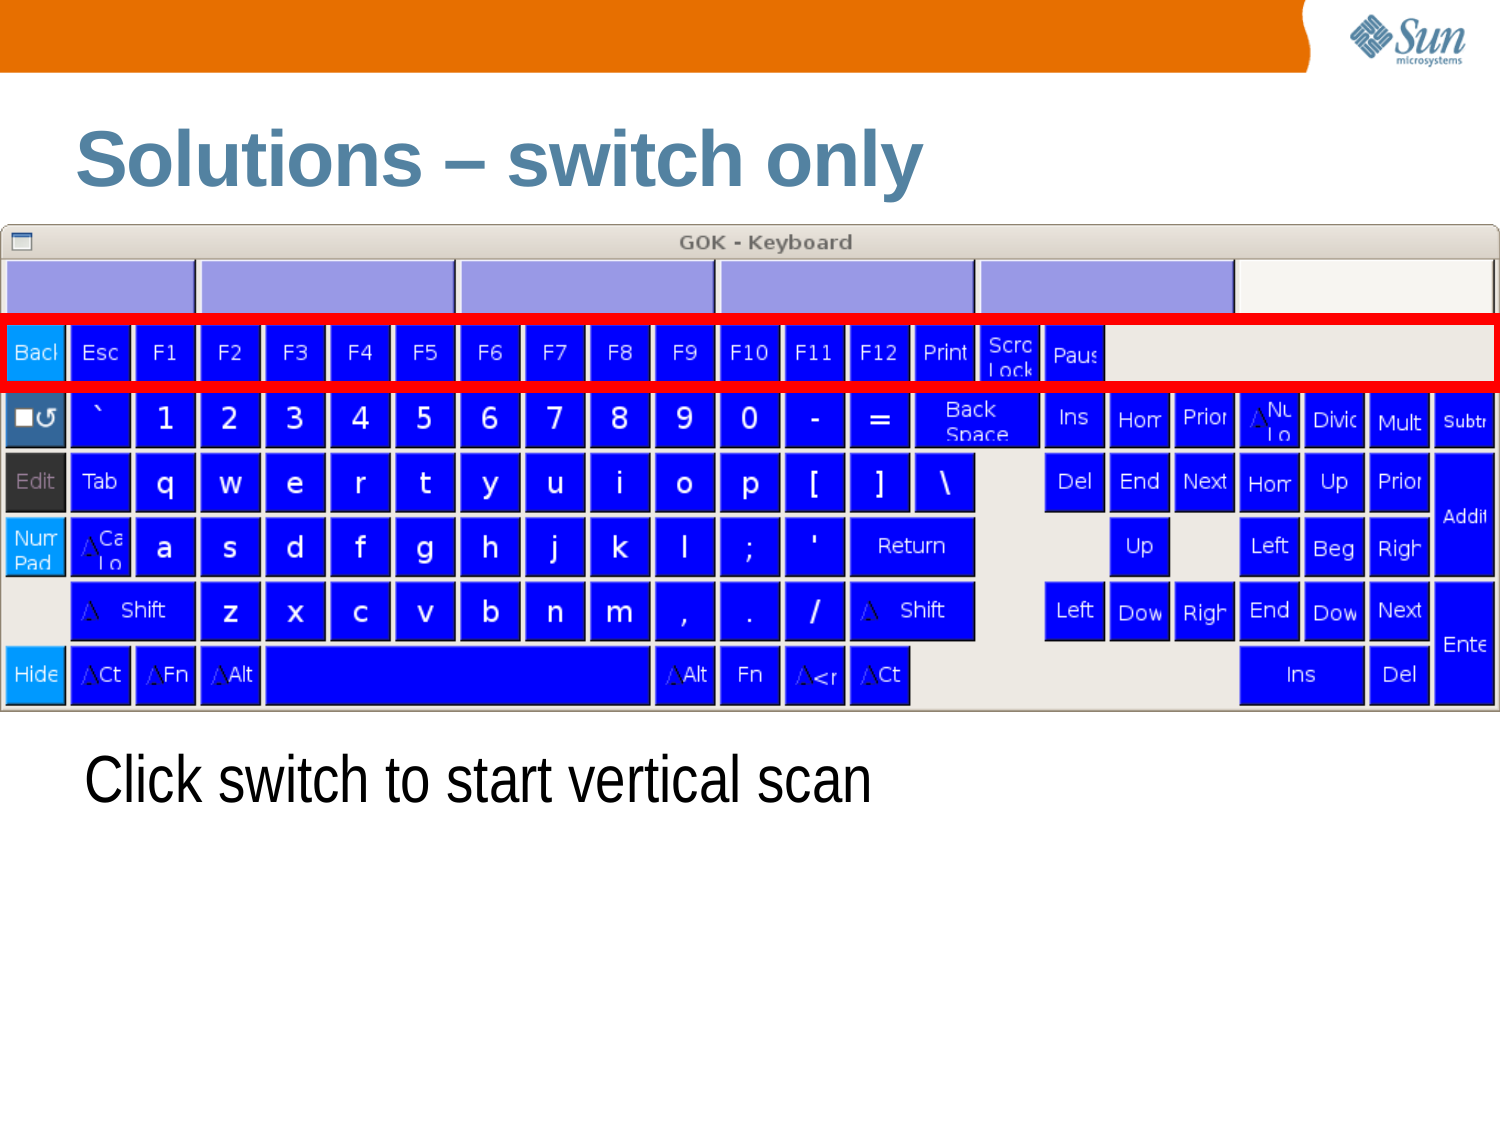

# Solutions – switch only
Click switch to start vertical scan